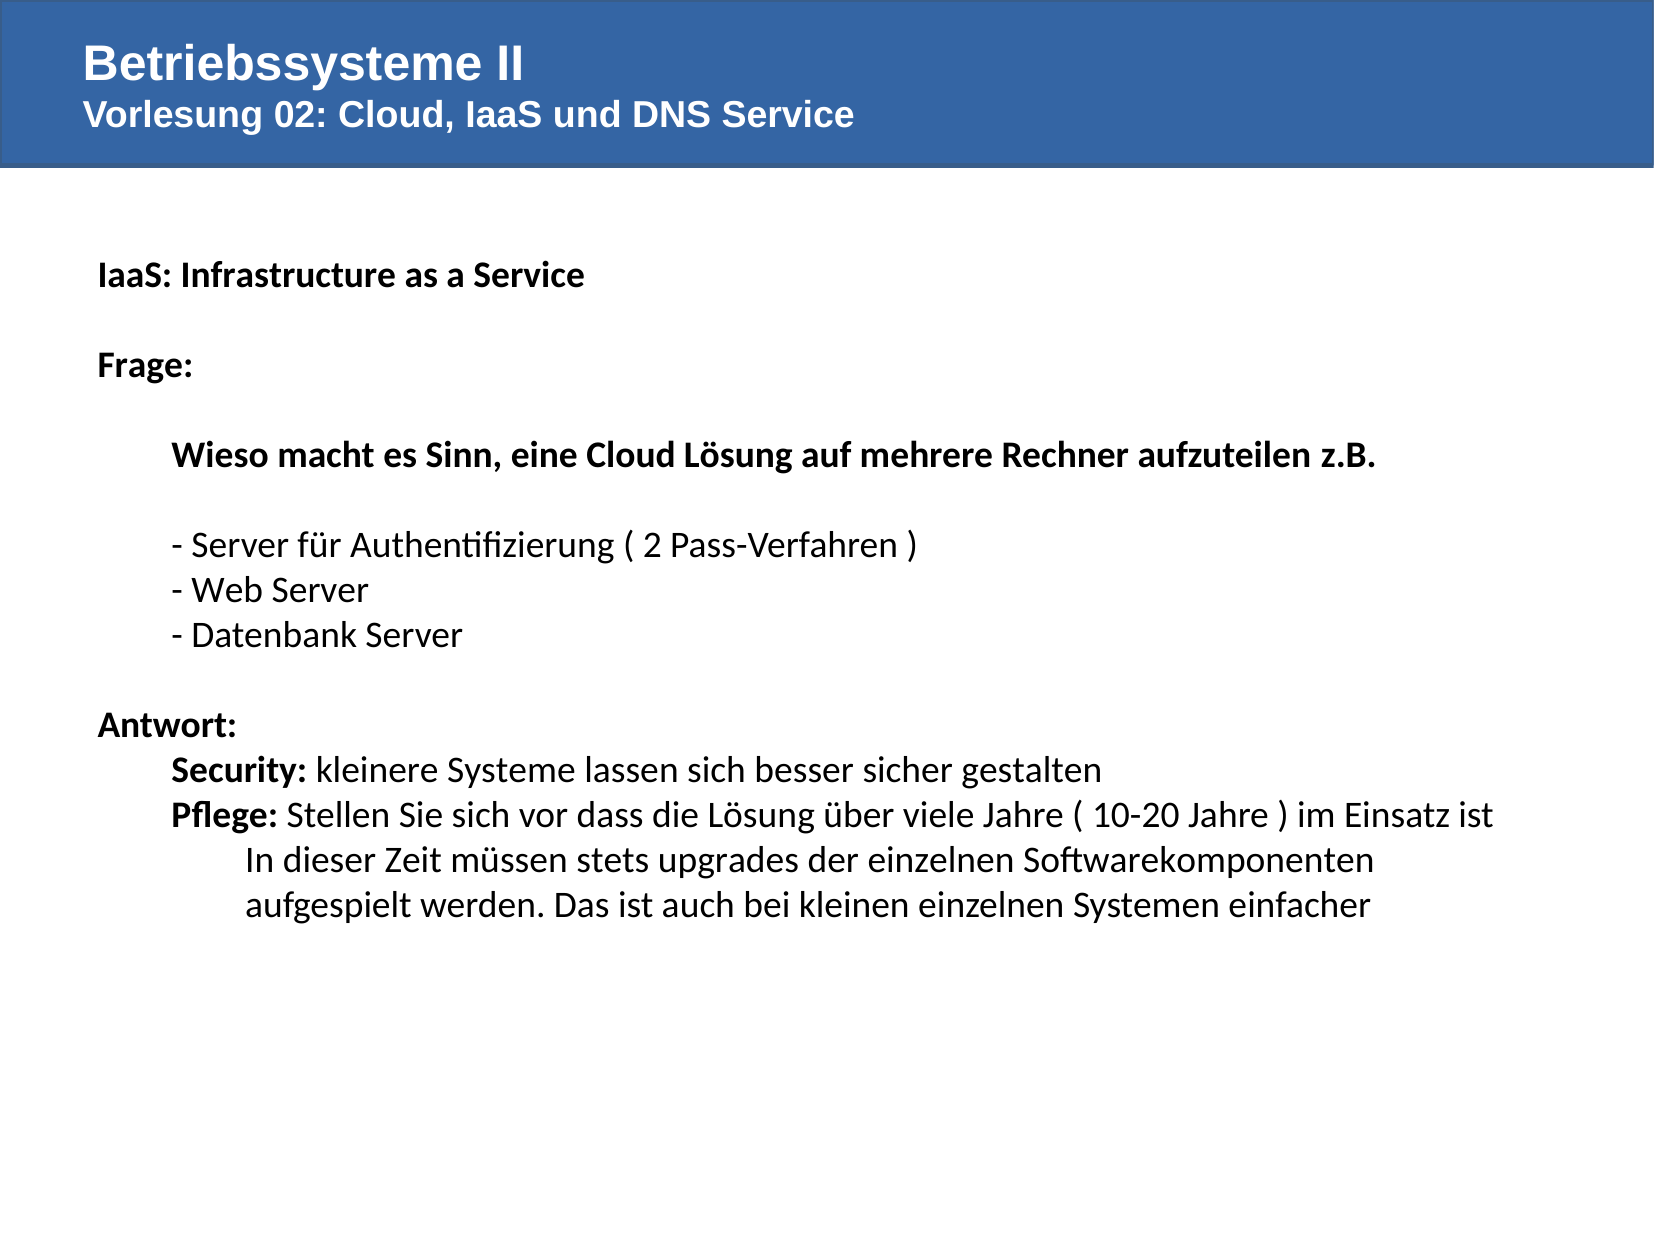

# Betriebssysteme II Vorlesung 02: Cloud, IaaS und DNS Service
IaaS: Infrastructure as a Service
Frage:
	Wieso macht es Sinn, eine Cloud Lösung auf mehrere Rechner aufzuteilen z.B.
	- Server für Authentifizierung ( 2 Pass-Verfahren )
	- Web Server
	- Datenbank Server
Antwort:
	Security: kleinere Systeme lassen sich besser sicher gestalten
	Pflege: Stellen Sie sich vor dass die Lösung über viele Jahre ( 10-20 Jahre ) im Einsatz ist
		In dieser Zeit müssen stets upgrades der einzelnen Softwarekomponenten
		aufgespielt werden. Das ist auch bei kleinen einzelnen Systemen einfacher